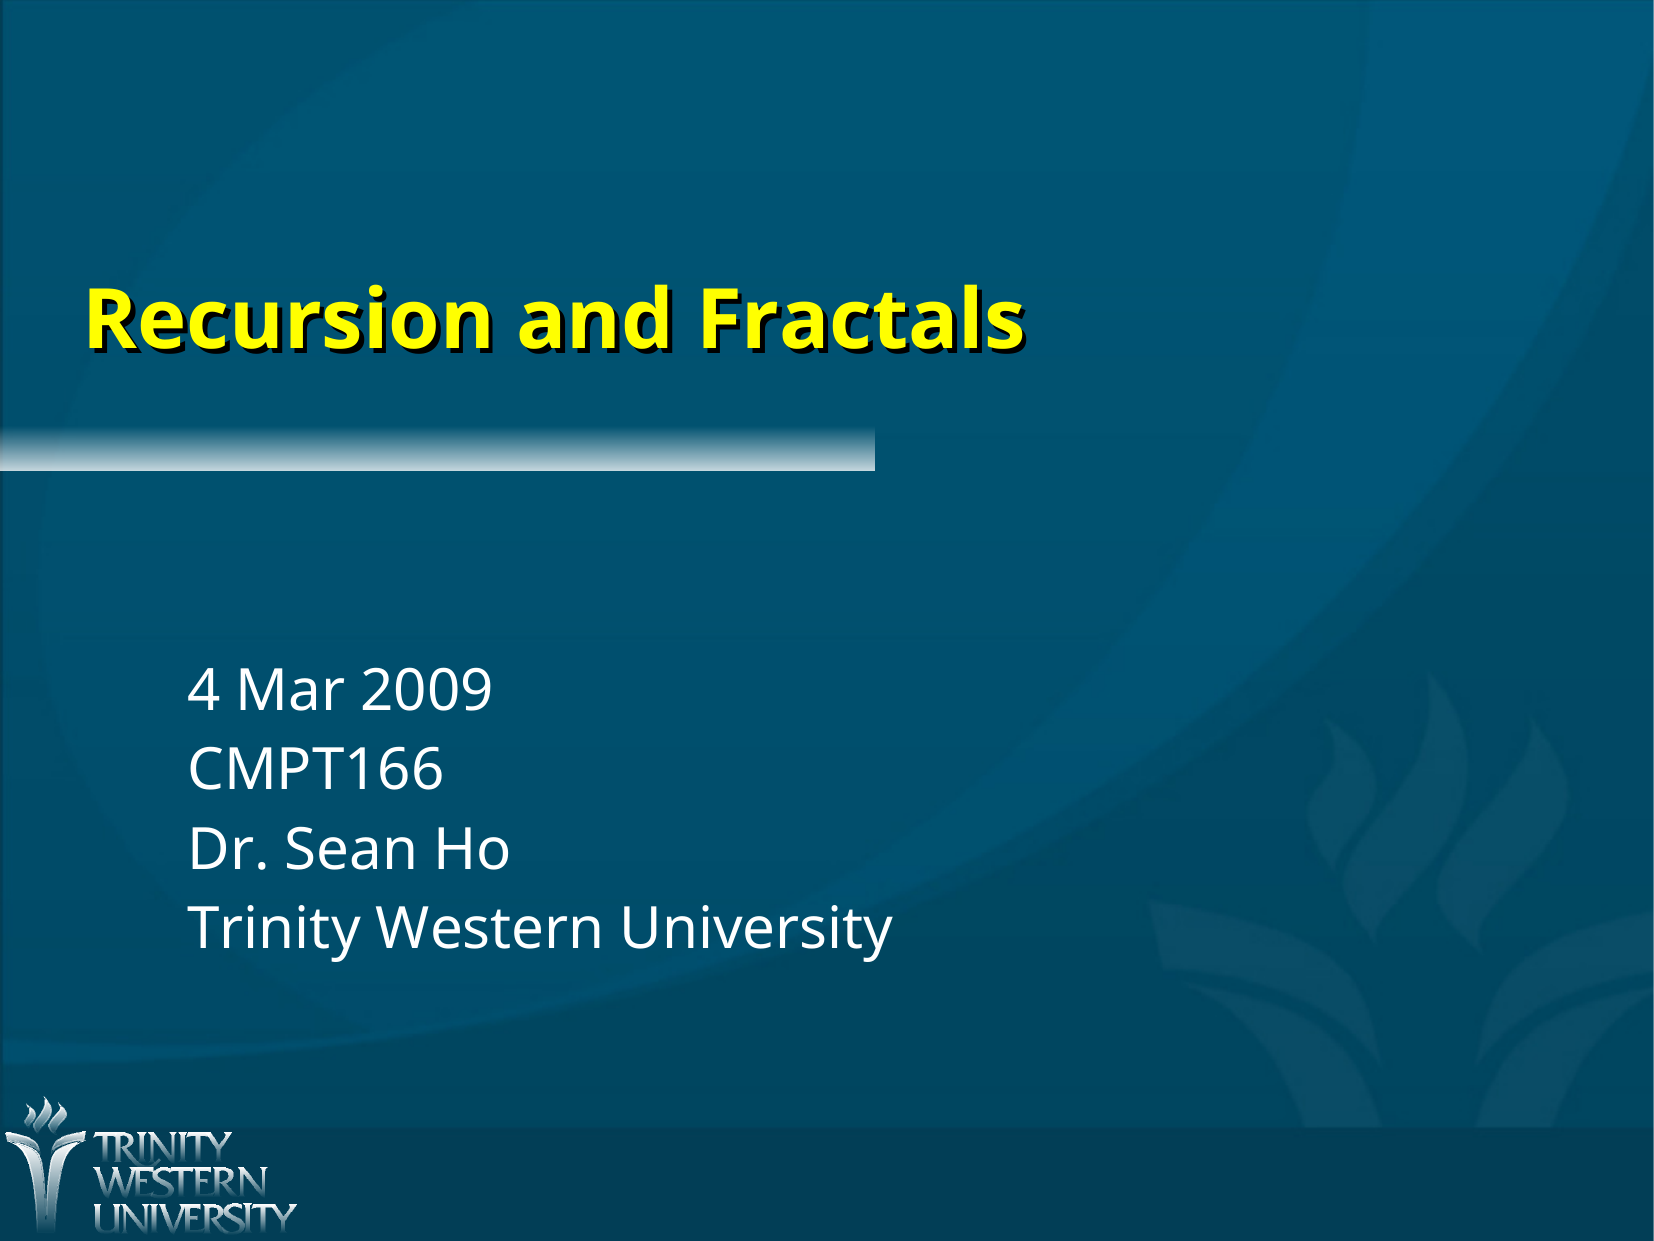

# Recursion and Fractals
4 Mar 2009
CMPT166
Dr. Sean Ho
Trinity Western University